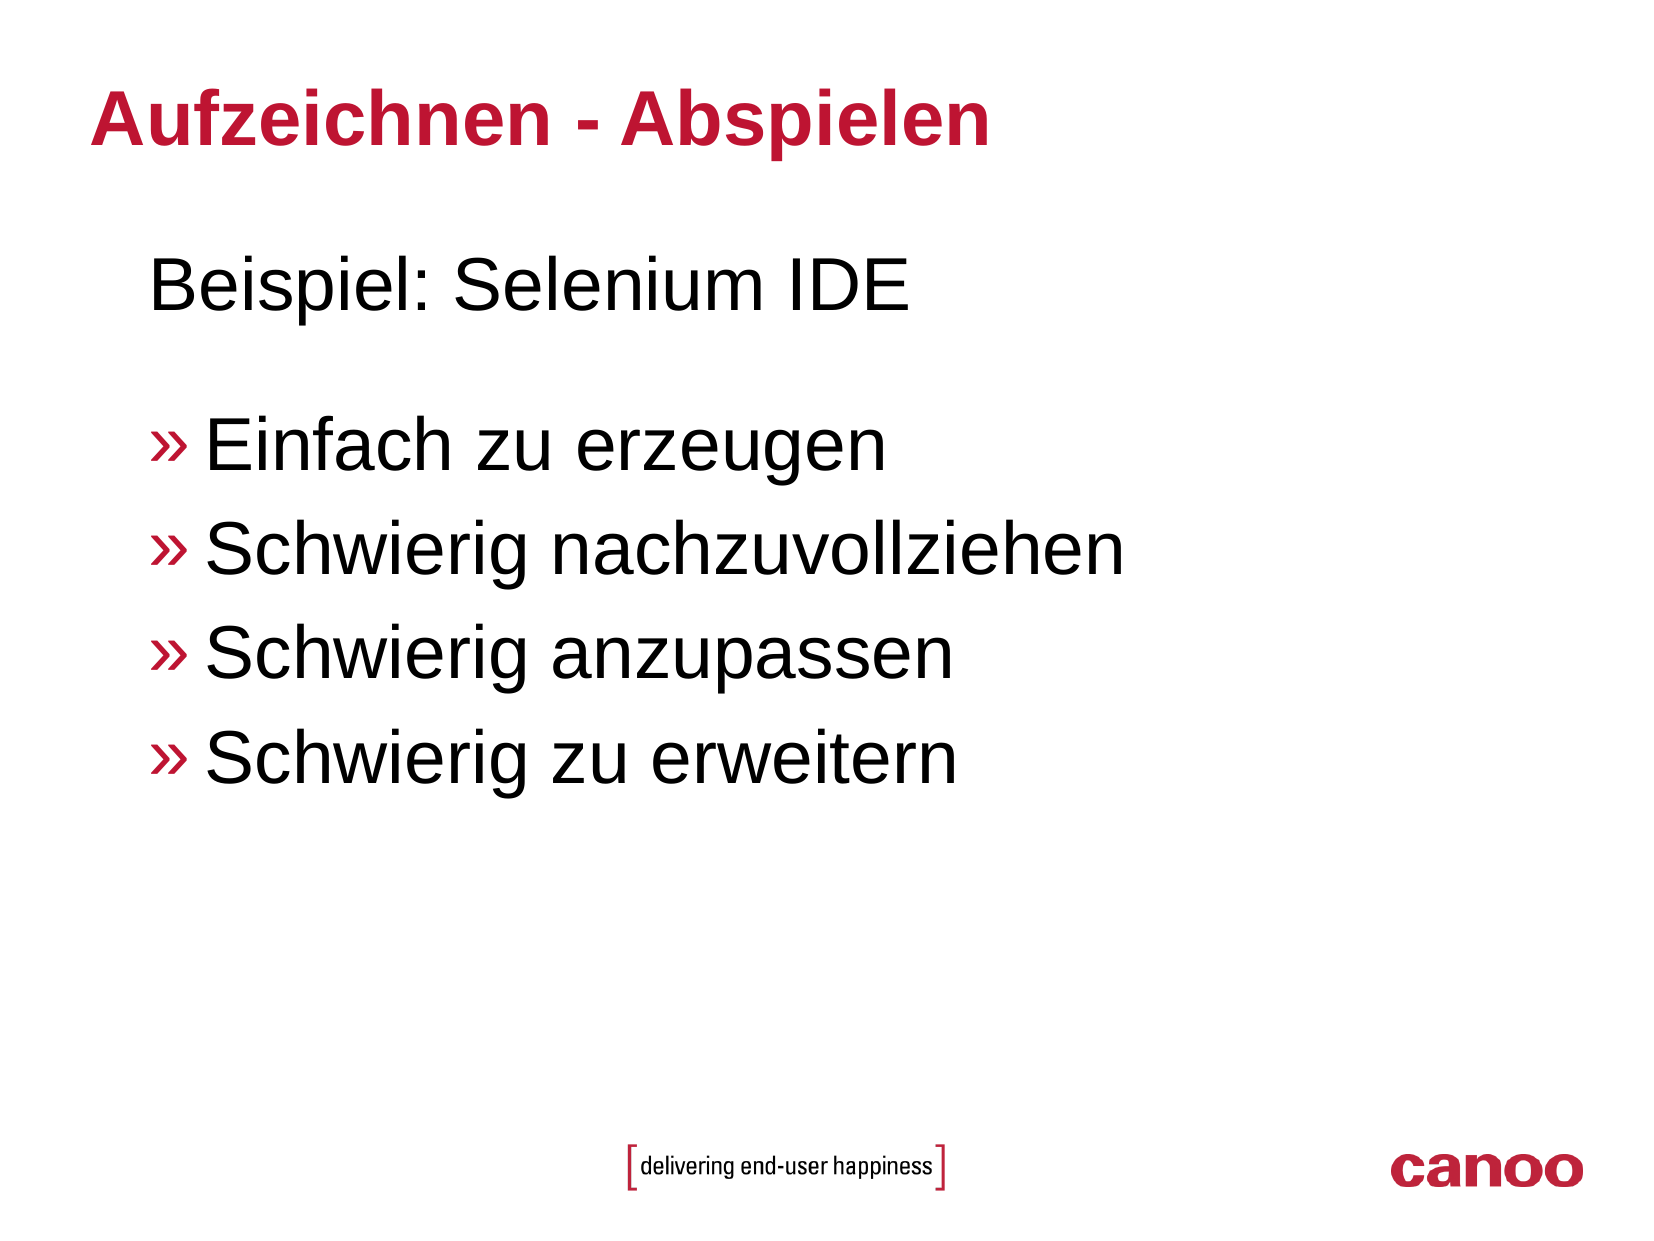

# Aufzeichnen - Abspielen
Beispiel: Selenium IDE
Einfach zu erzeugen
Schwierig nachzuvollziehen
Schwierig anzupassen
Schwierig zu erweitern